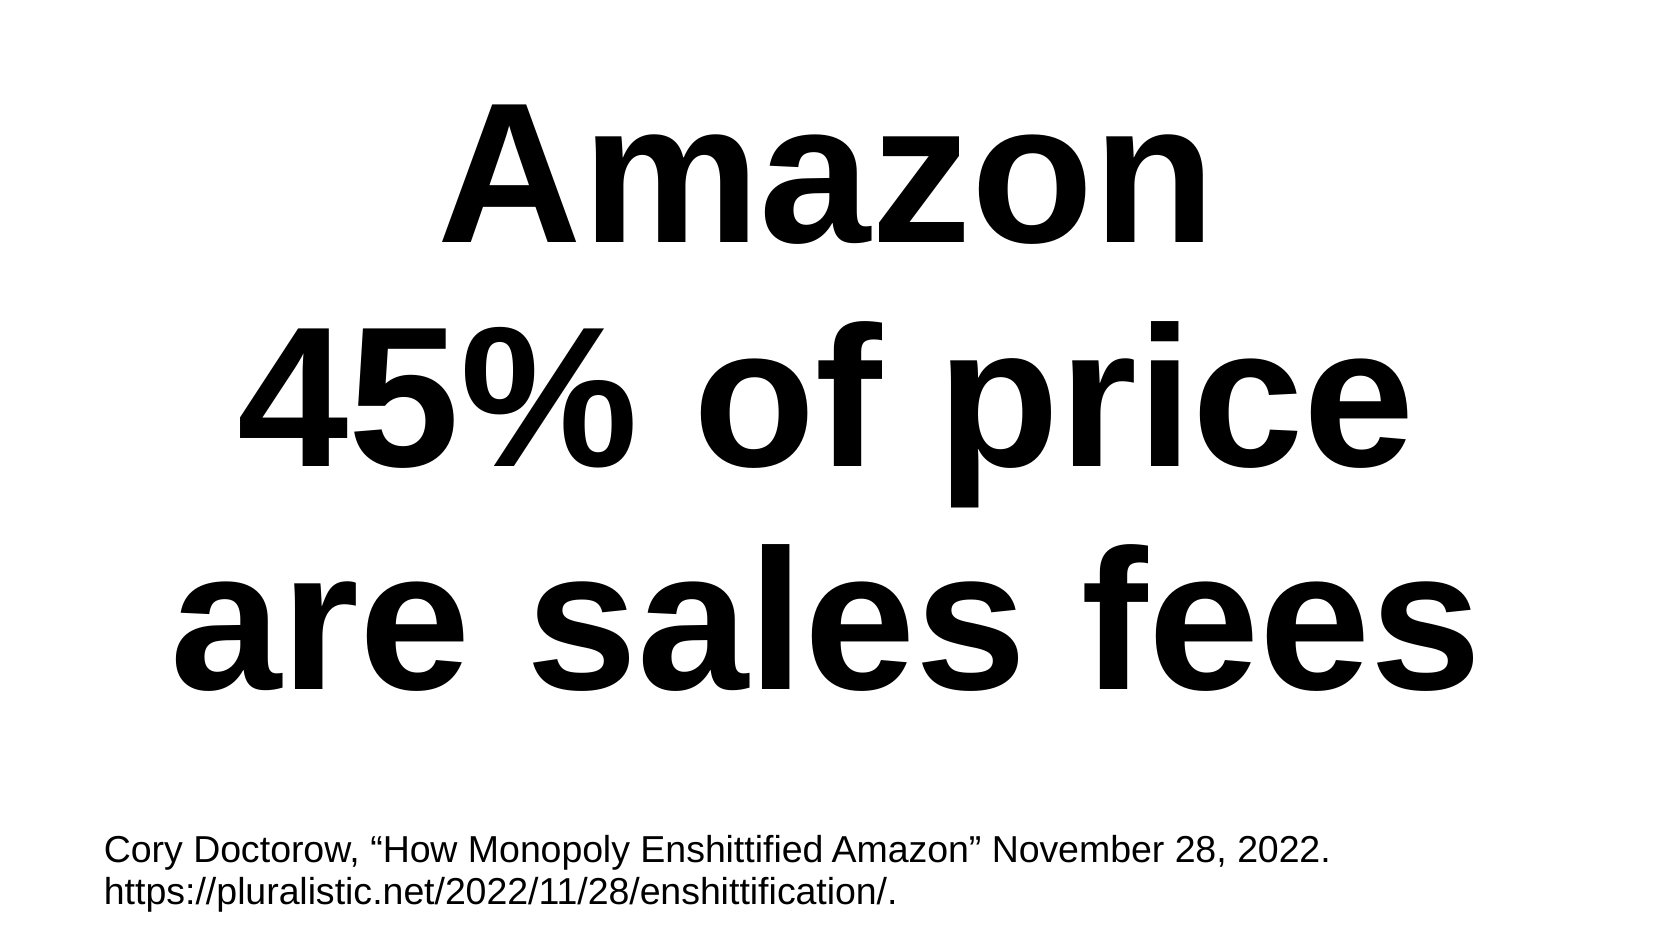

# Amazon
45% of price
are sales fees
Cory Doctorow, “How Monopoly Enshittified Amazon” November 28, 2022.
https://pluralistic.net/2022/11/28/enshittification/.